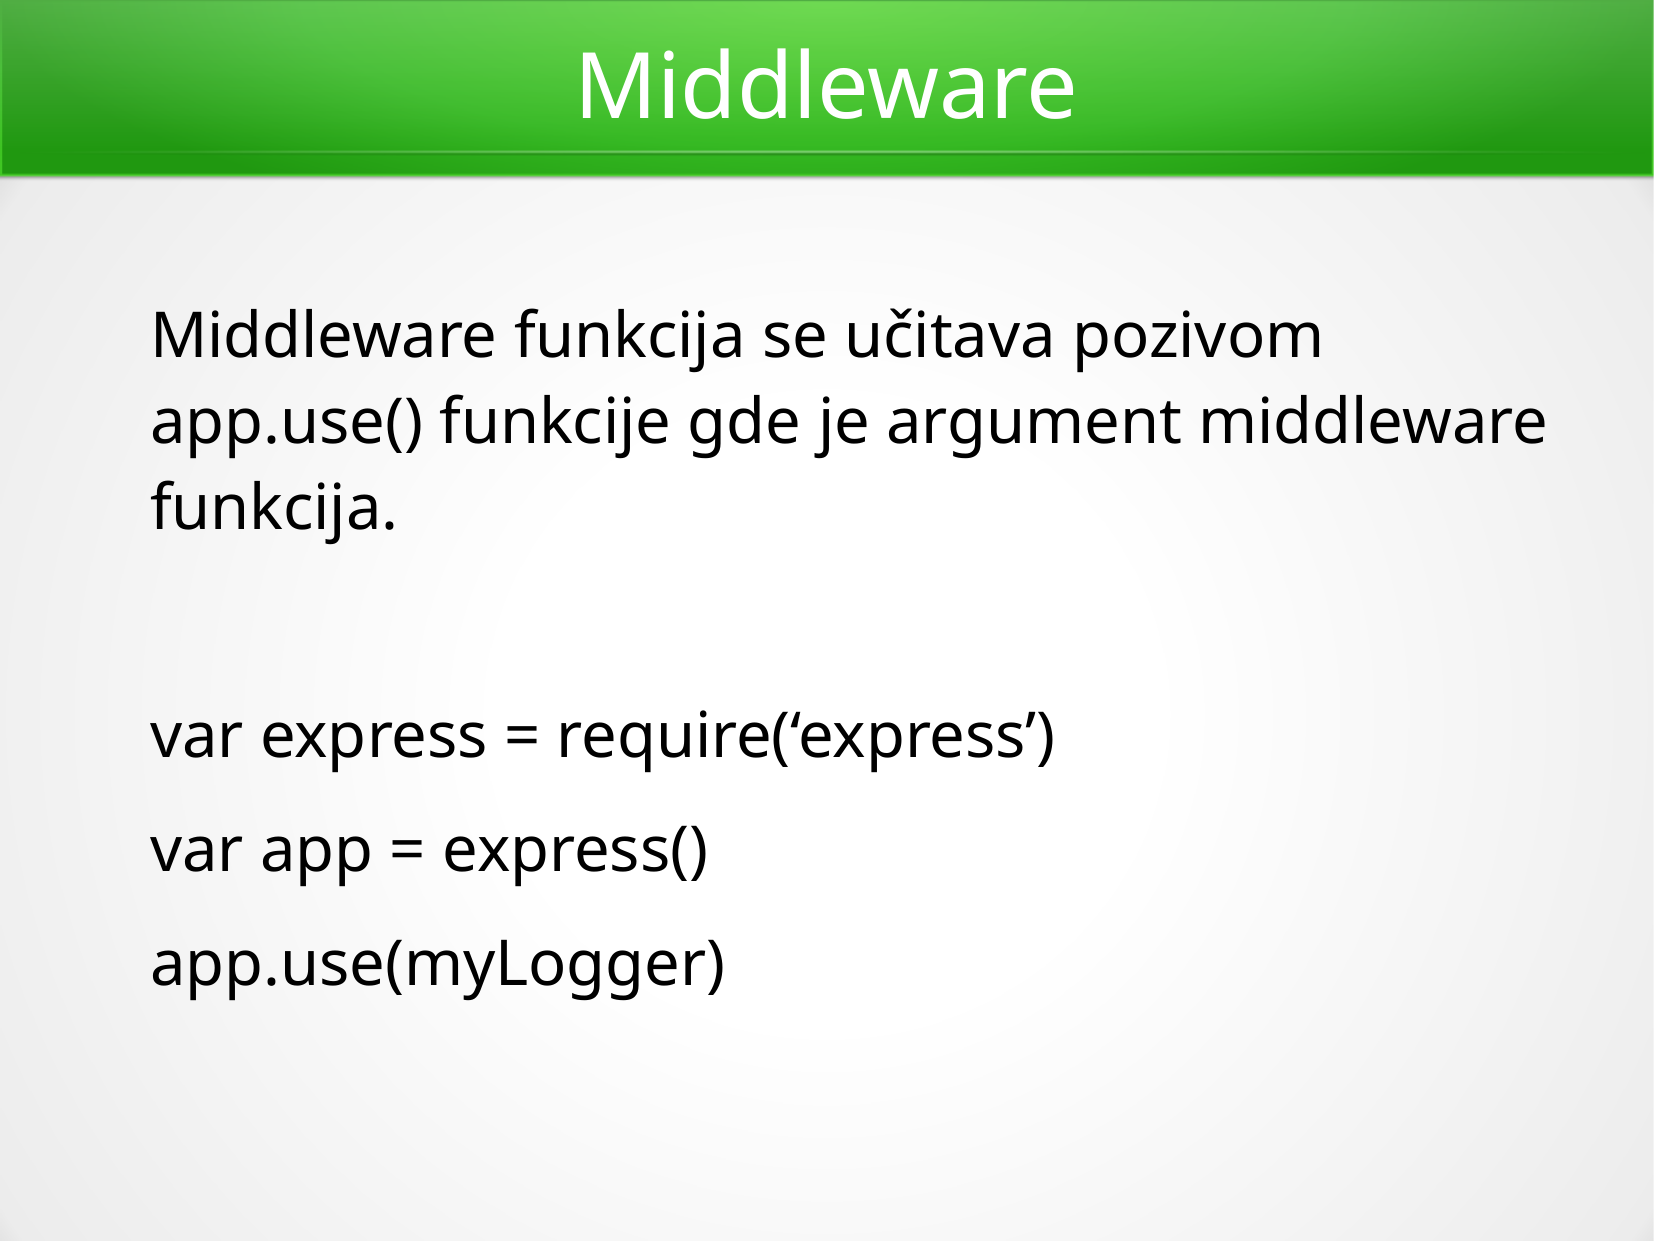

# Middleware
Middleware funkcija se učitava pozivom app.use() funkcije gde je argument middleware funkcija.
var express = require(‘express’)
var app = express()
app.use(myLogger)